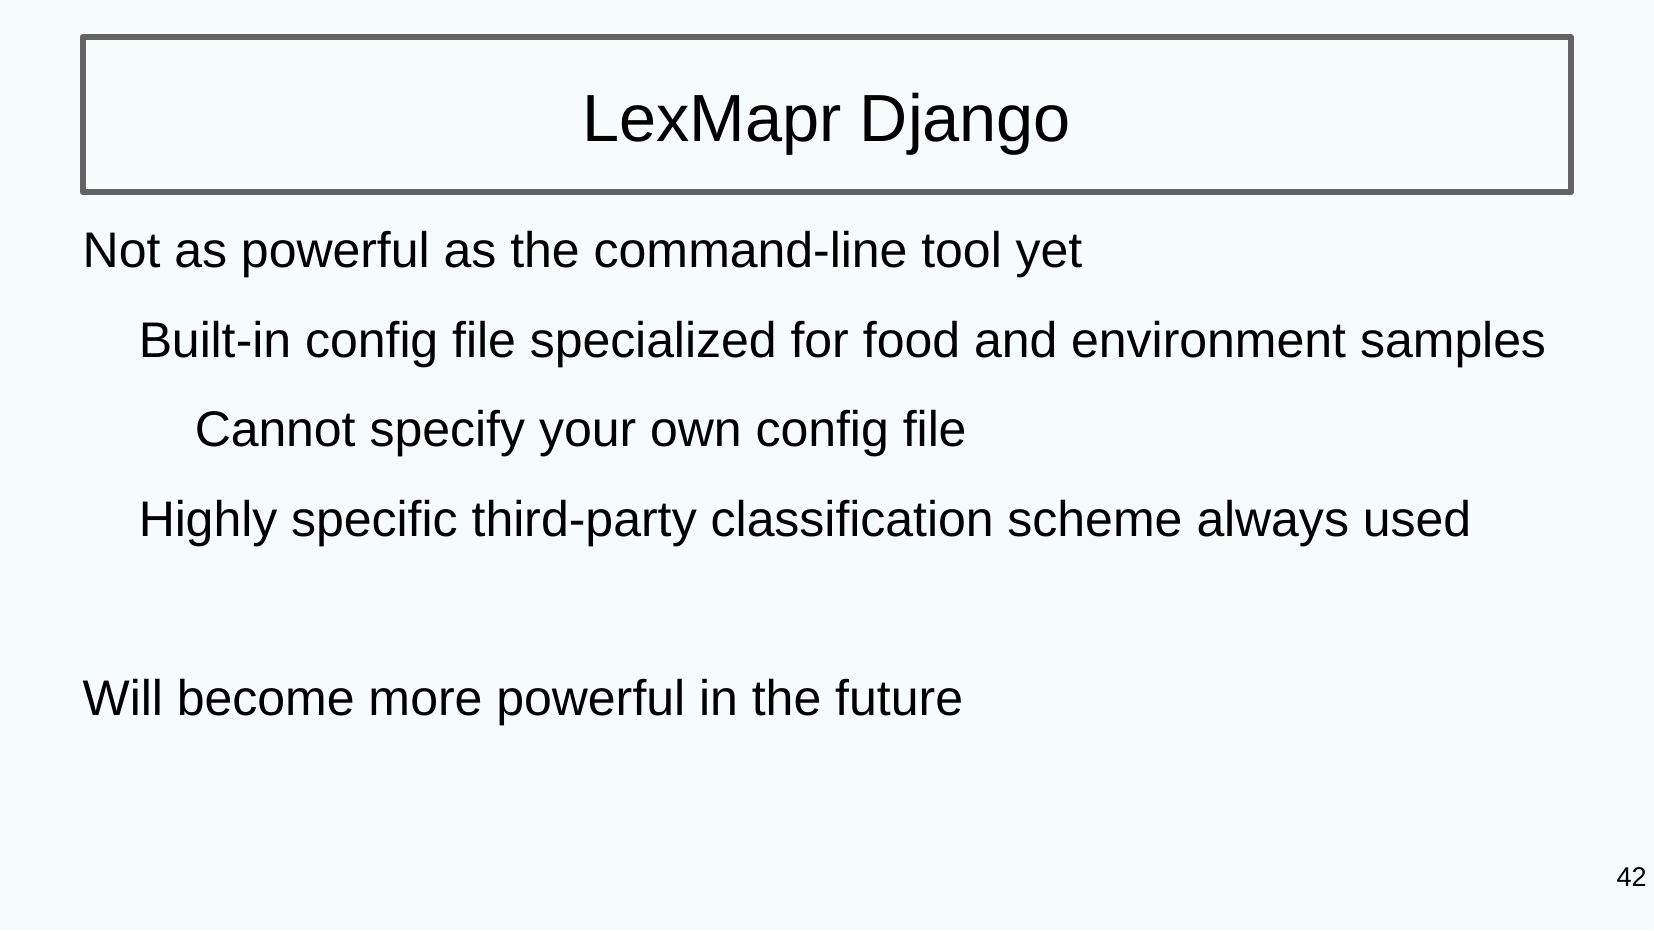

LexMapr Django
Not as powerful as the command-line tool yet
 Built-in config file specialized for food and environment samples
 Cannot specify your own config file
 Highly specific third-party classification scheme always used
Will become more powerful in the future